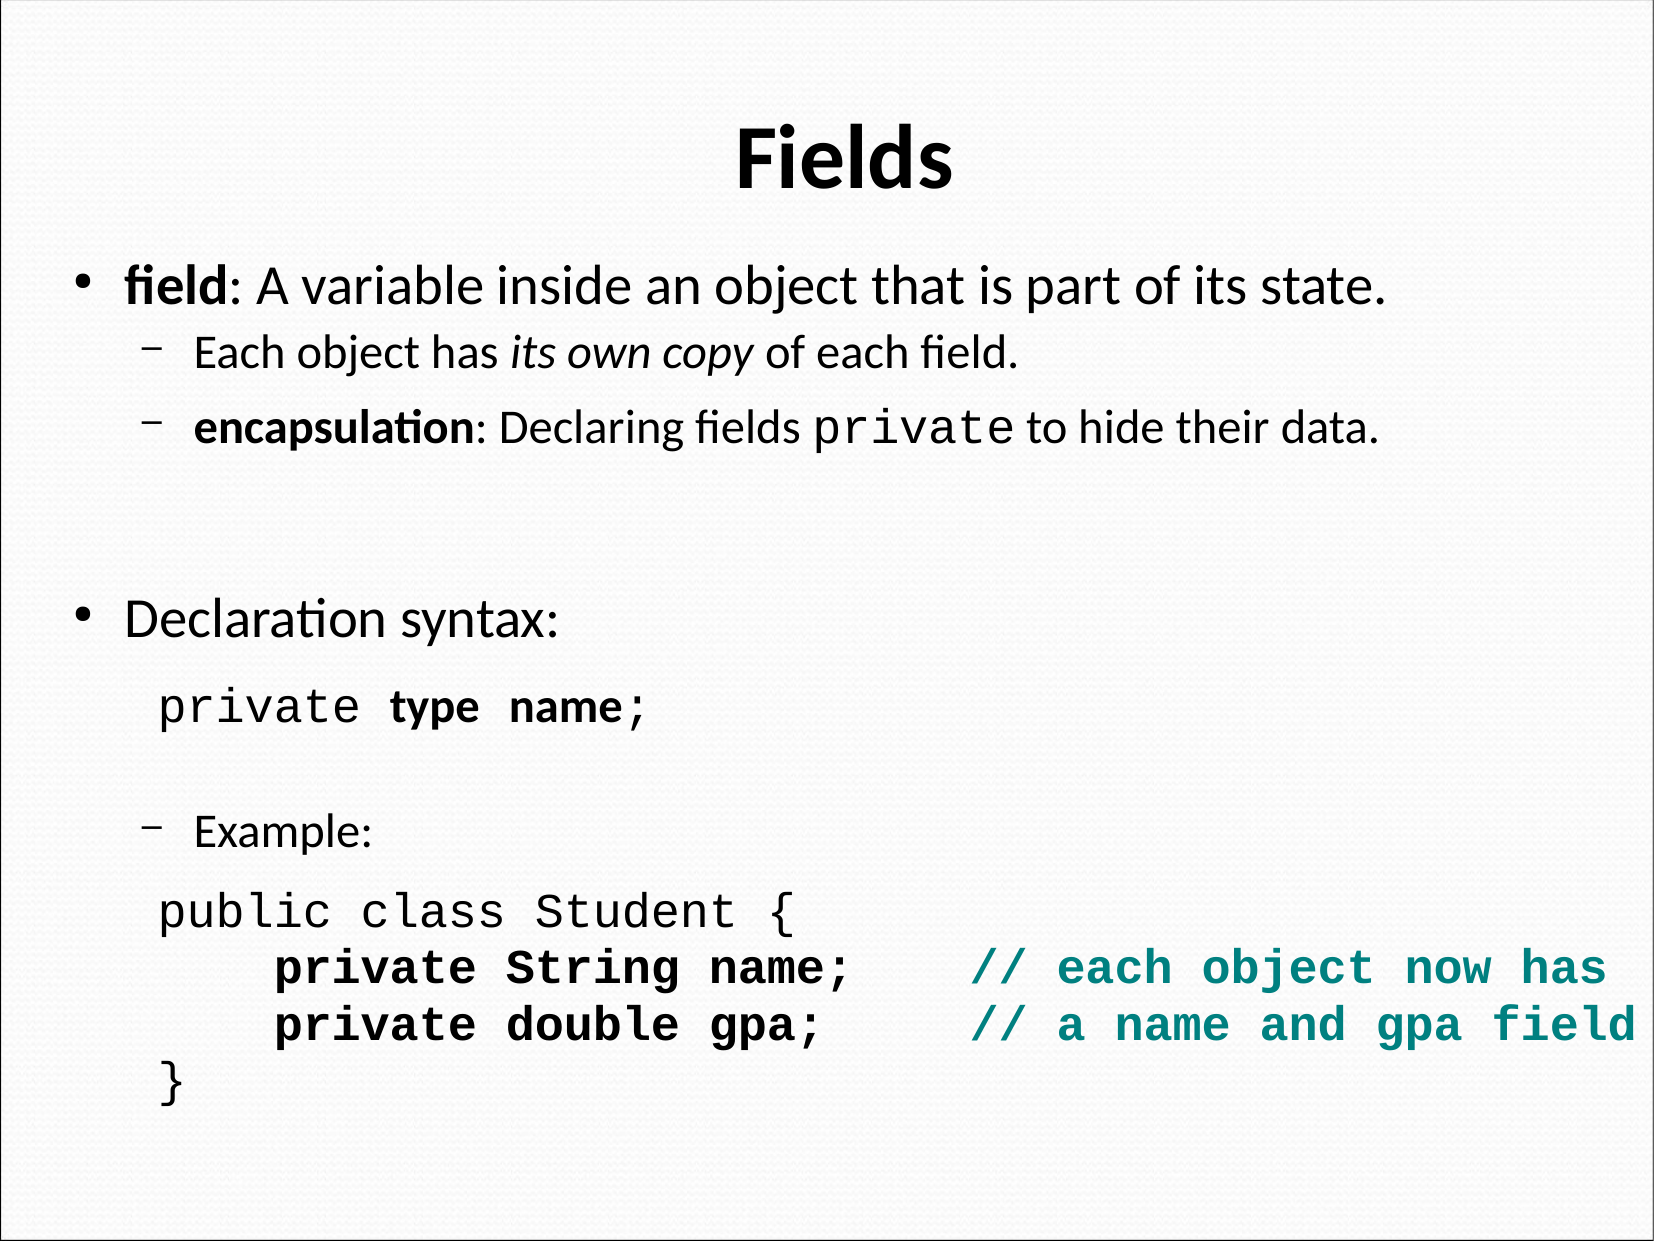

# Fields
field: A variable inside an object that is part of its state.
Each object has its own copy of each field.
encapsulation: Declaring fields private to hide their data.
Declaration syntax:
	private type name;
Example:
	public class Student {
	 private String name; // each object now has
	 private double gpa; // a name and gpa field
	}